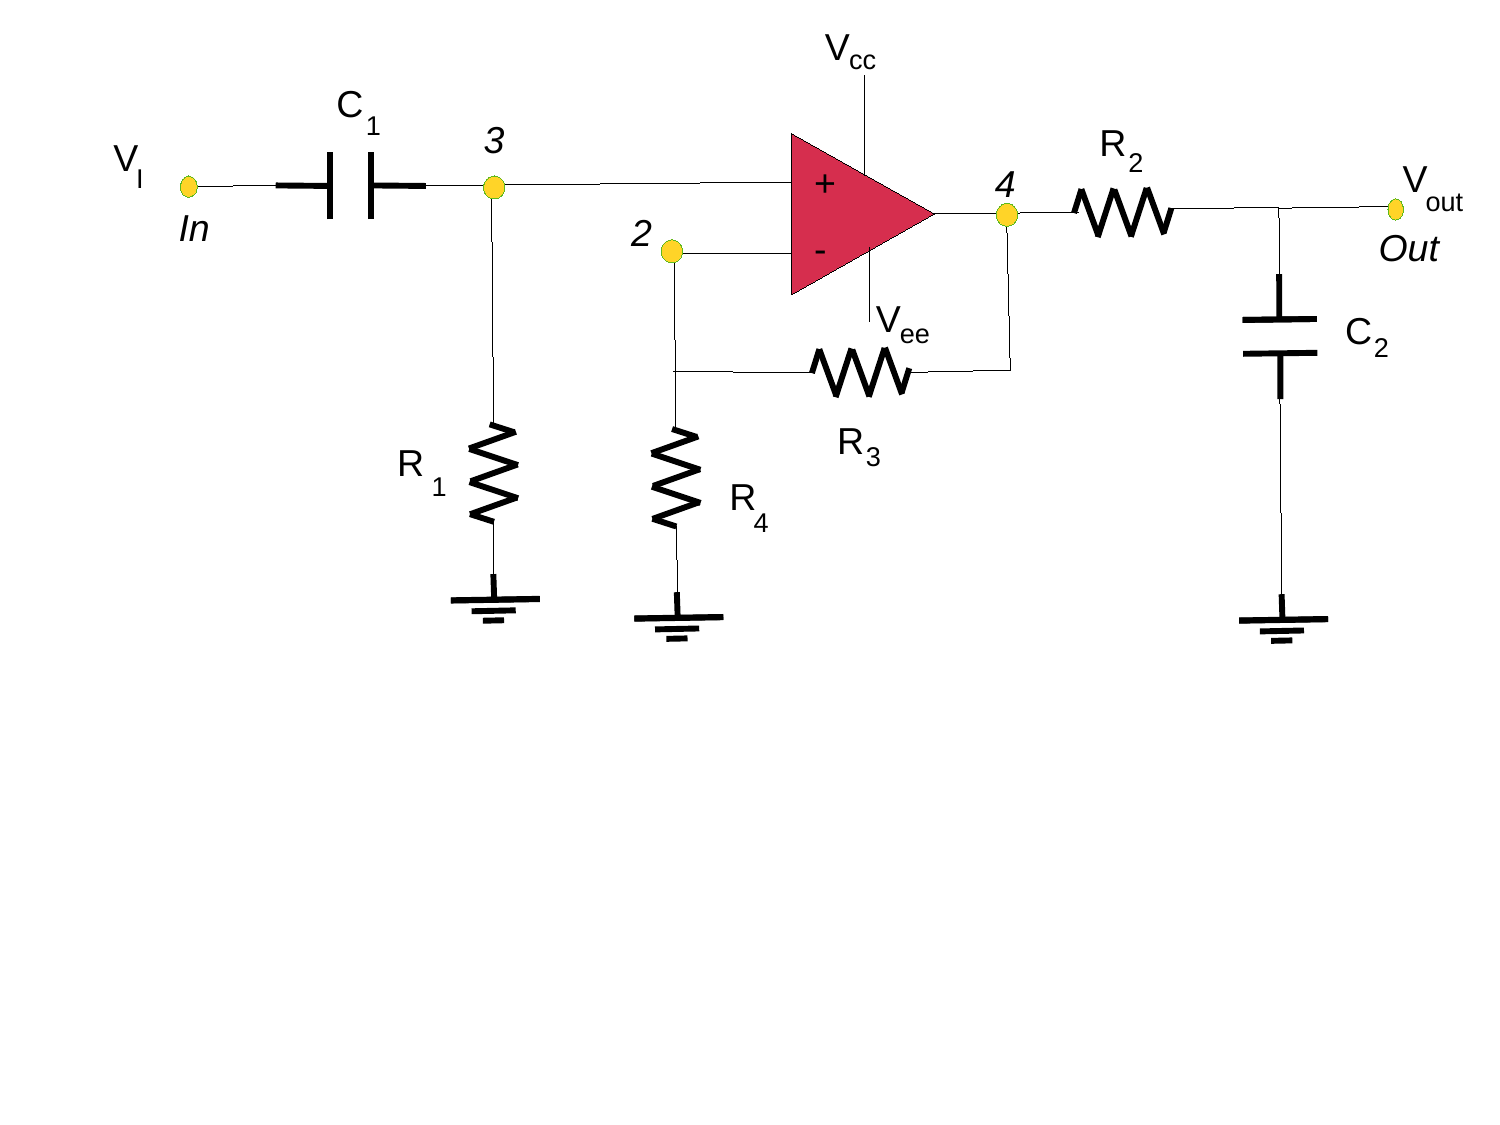

V
cc
C
1
3
R
V
2
V
+
4
I
out
In
2
Out
-
V
C
ee
2
R
3
R
1
R
4
bla
1